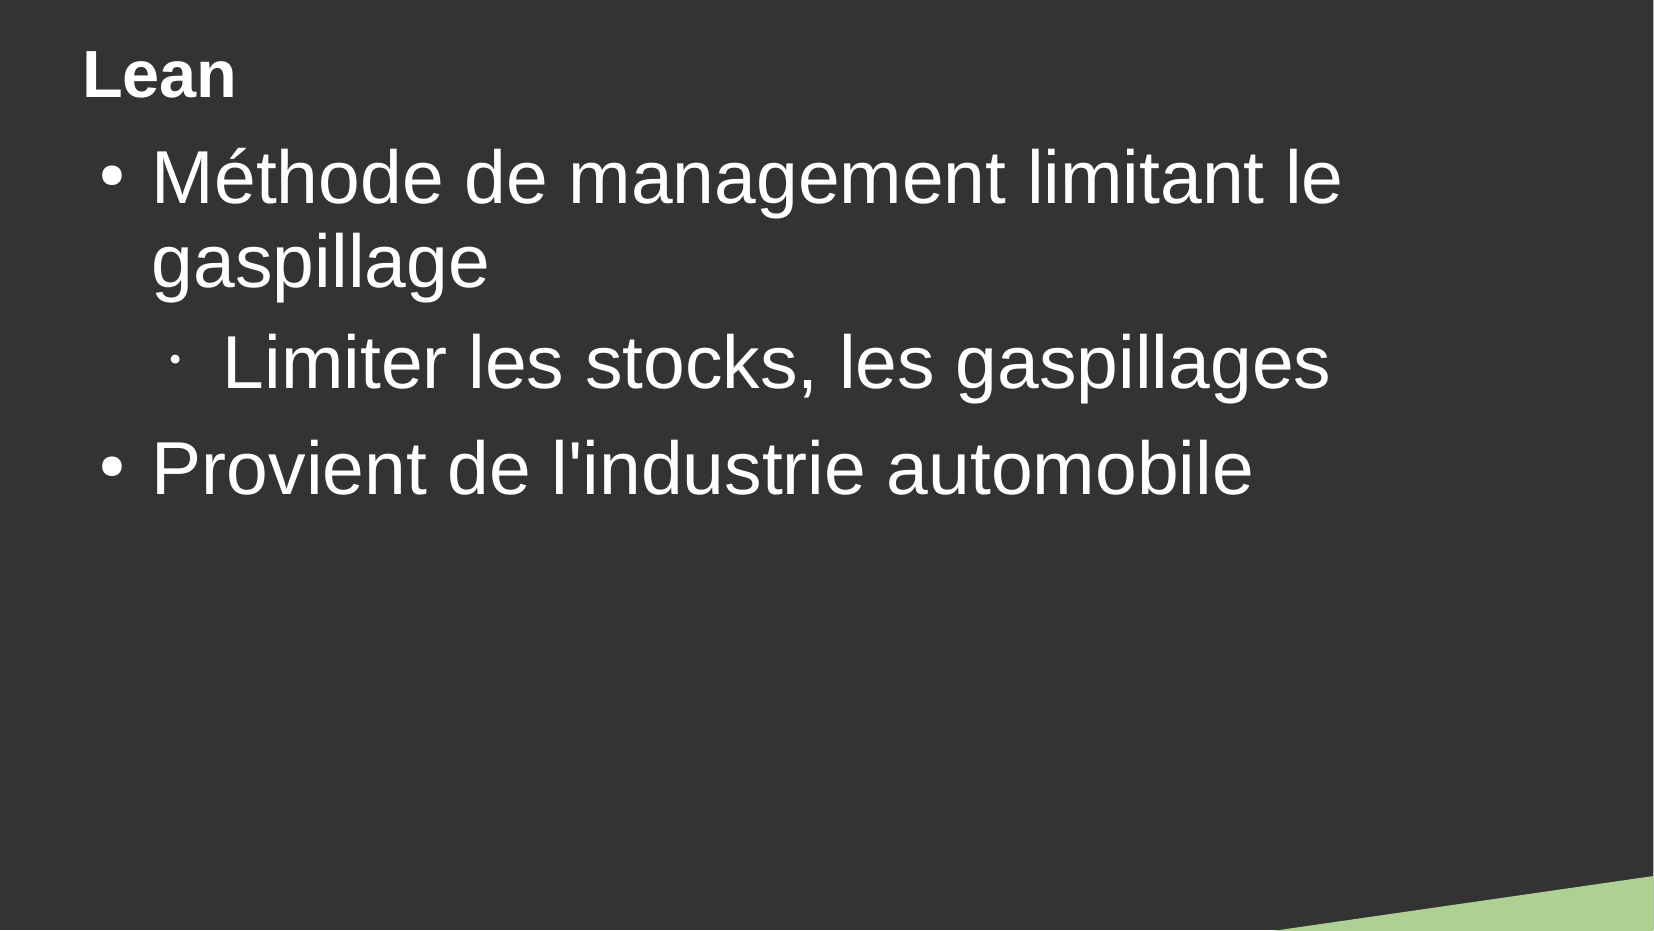

# Lean
Méthode de management limitant le gaspillage
Limiter les stocks, les gaspillages
Provient de l'industrie automobile